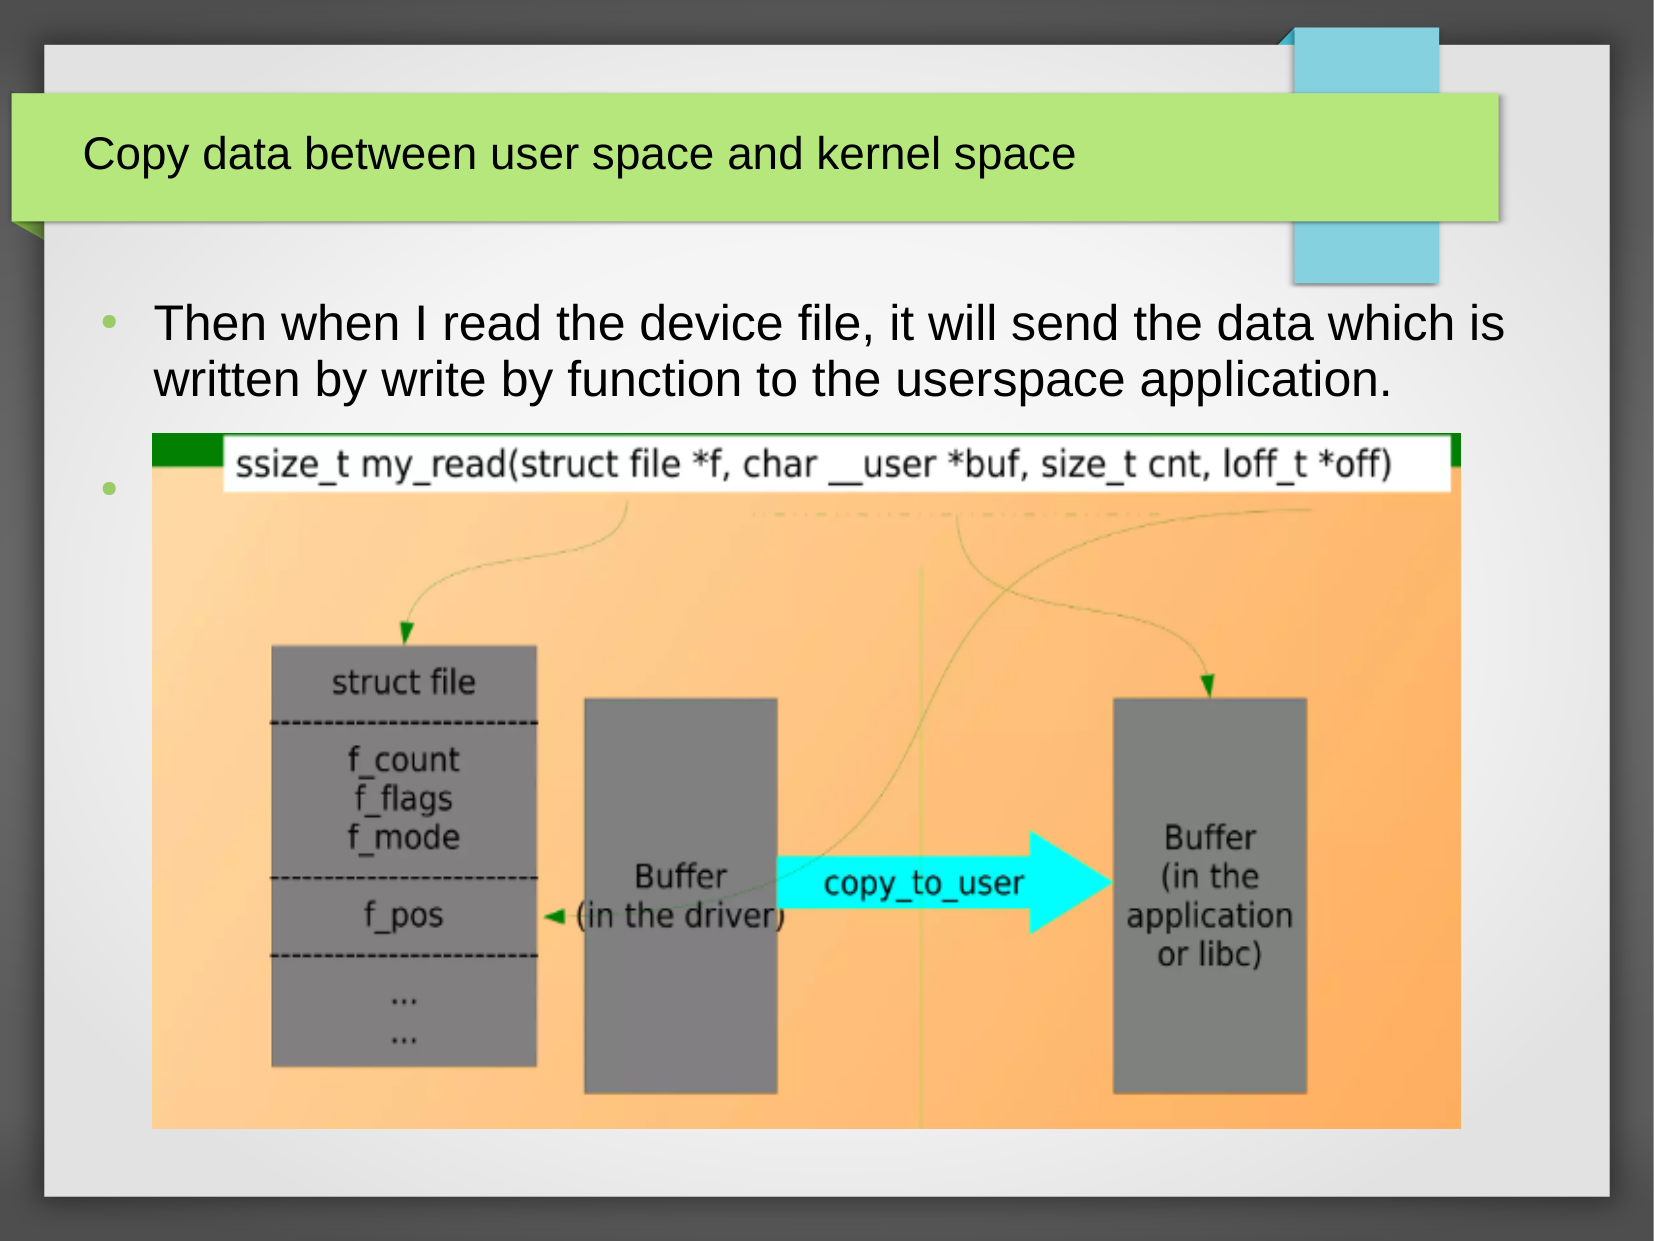

# Copy data between user space and kernel space
Then when I read the device file, it will send the data which is written by write by function to the userspace application.